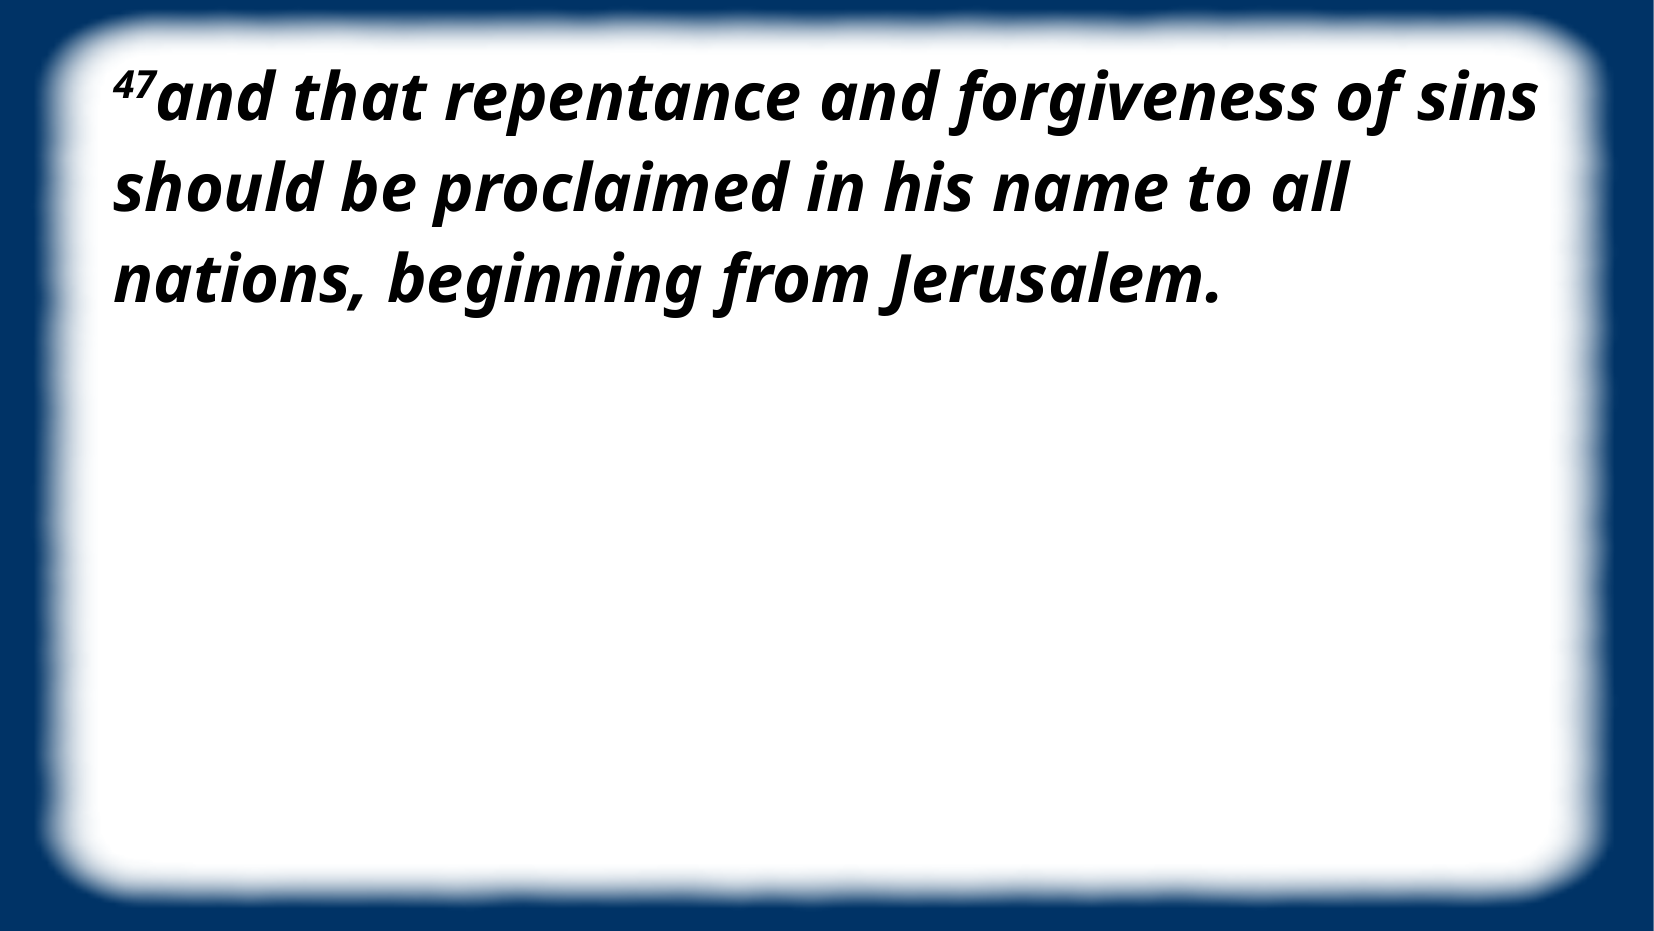

47and that repentance and forgiveness of sins should be proclaimed in his name to all nations, beginning from Jerusalem.